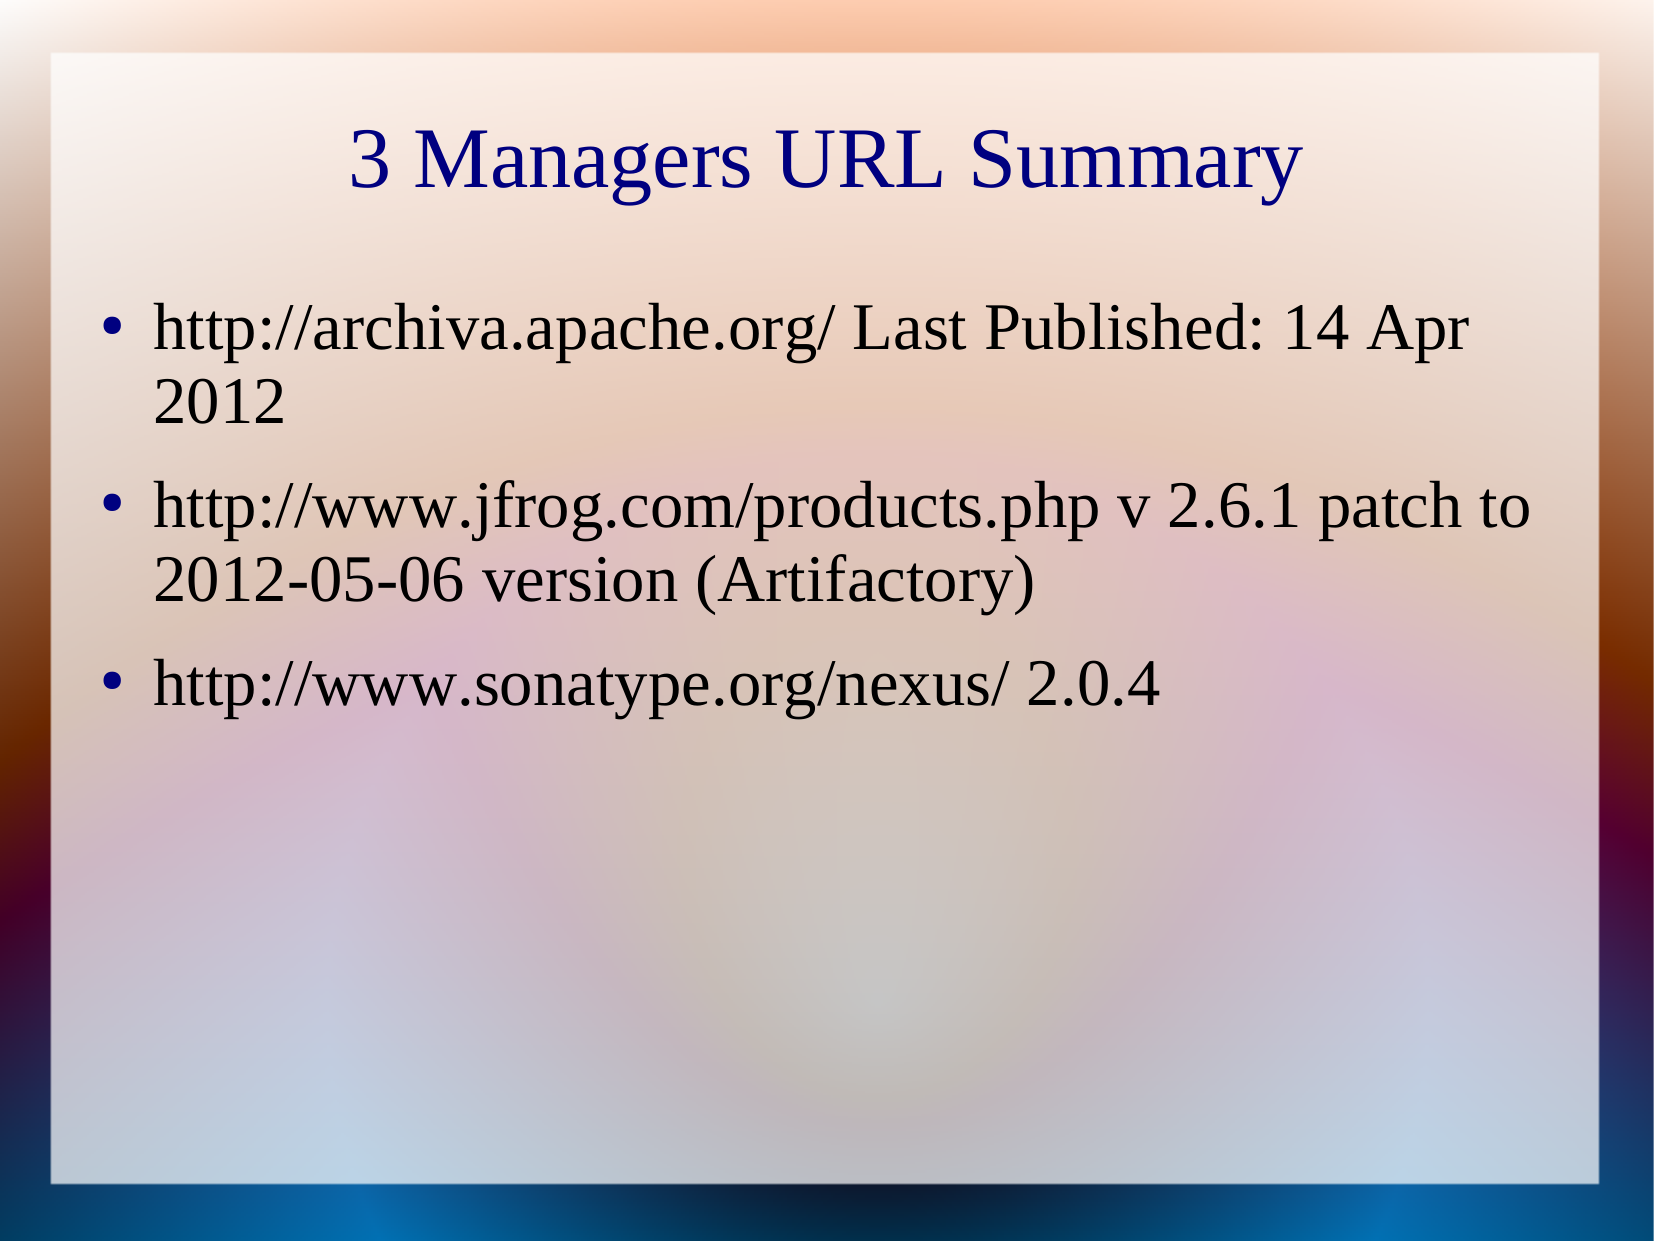

# 3 Managers URL Summary
http://archiva.apache.org/ Last Published: 14 Apr 2012
http://www.jfrog.com/products.php v 2.6.1 patch to 2012-05-06 version (Artifactory)
http://www.sonatype.org/nexus/ 2.0.4